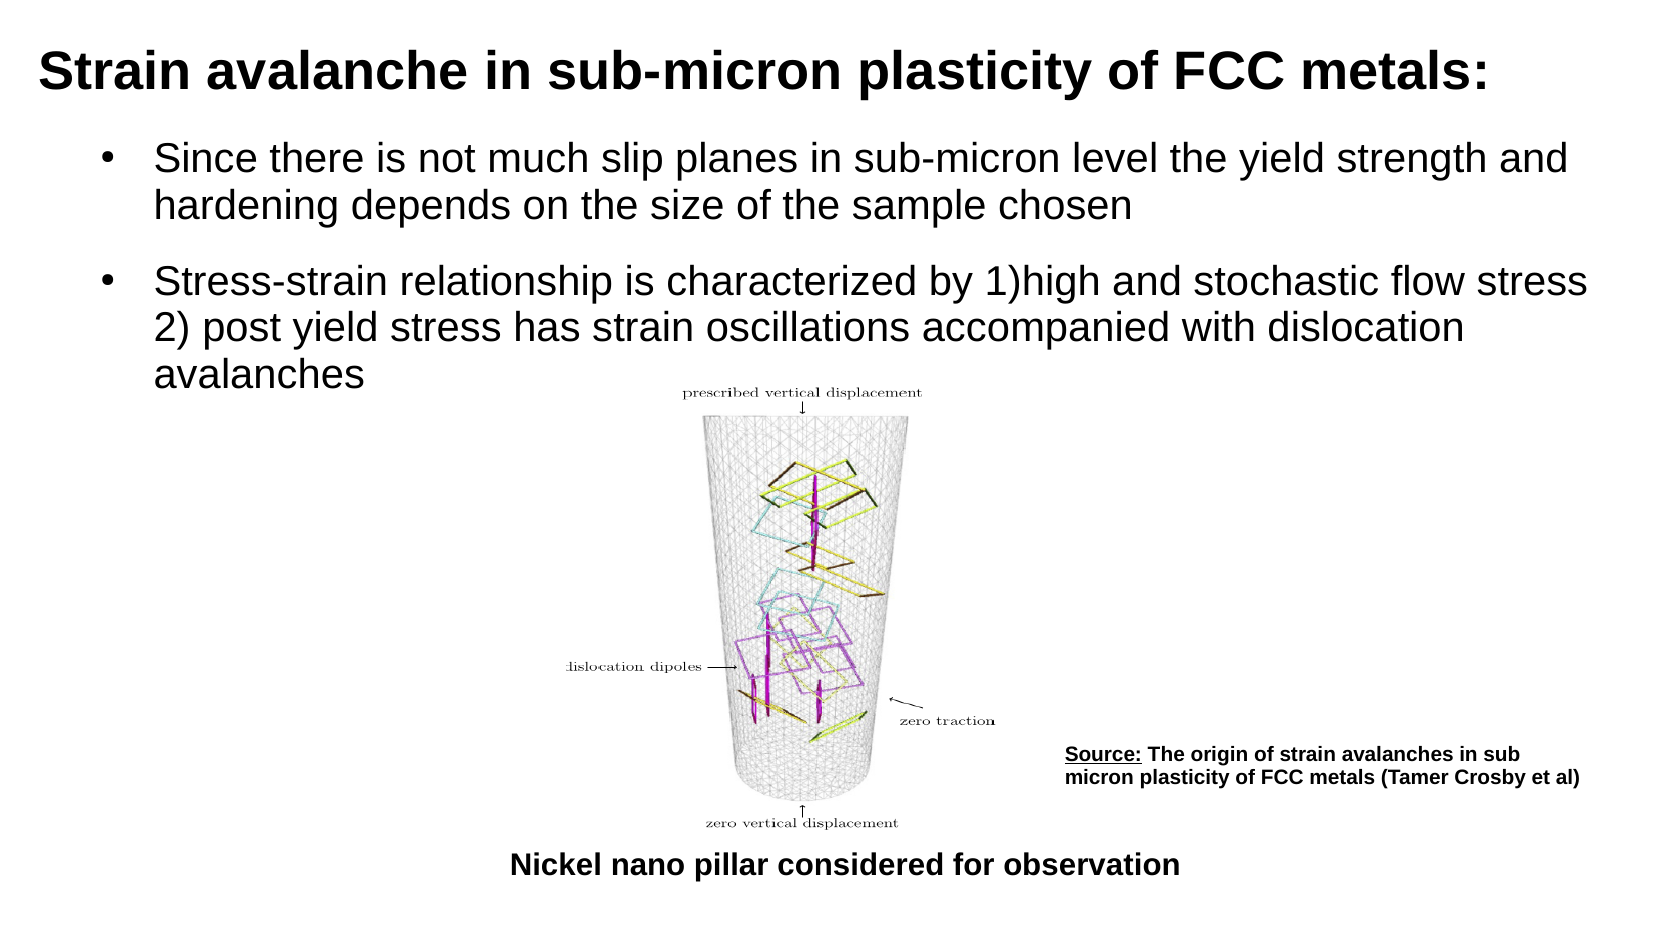

# Strain avalanche in sub-micron plasticity of FCC metals:
Since there is not much slip planes in sub-micron level the yield strength and hardening depends on the size of the sample chosen
Stress-strain relationship is characterized by 1)high and stochastic flow stress 2) post yield stress has strain oscillations accompanied with dislocation avalanches
Source: The origin of strain avalanches in sub micron plasticity of FCC metals (Tamer Crosby et al)
Nickel nano pillar considered for observation